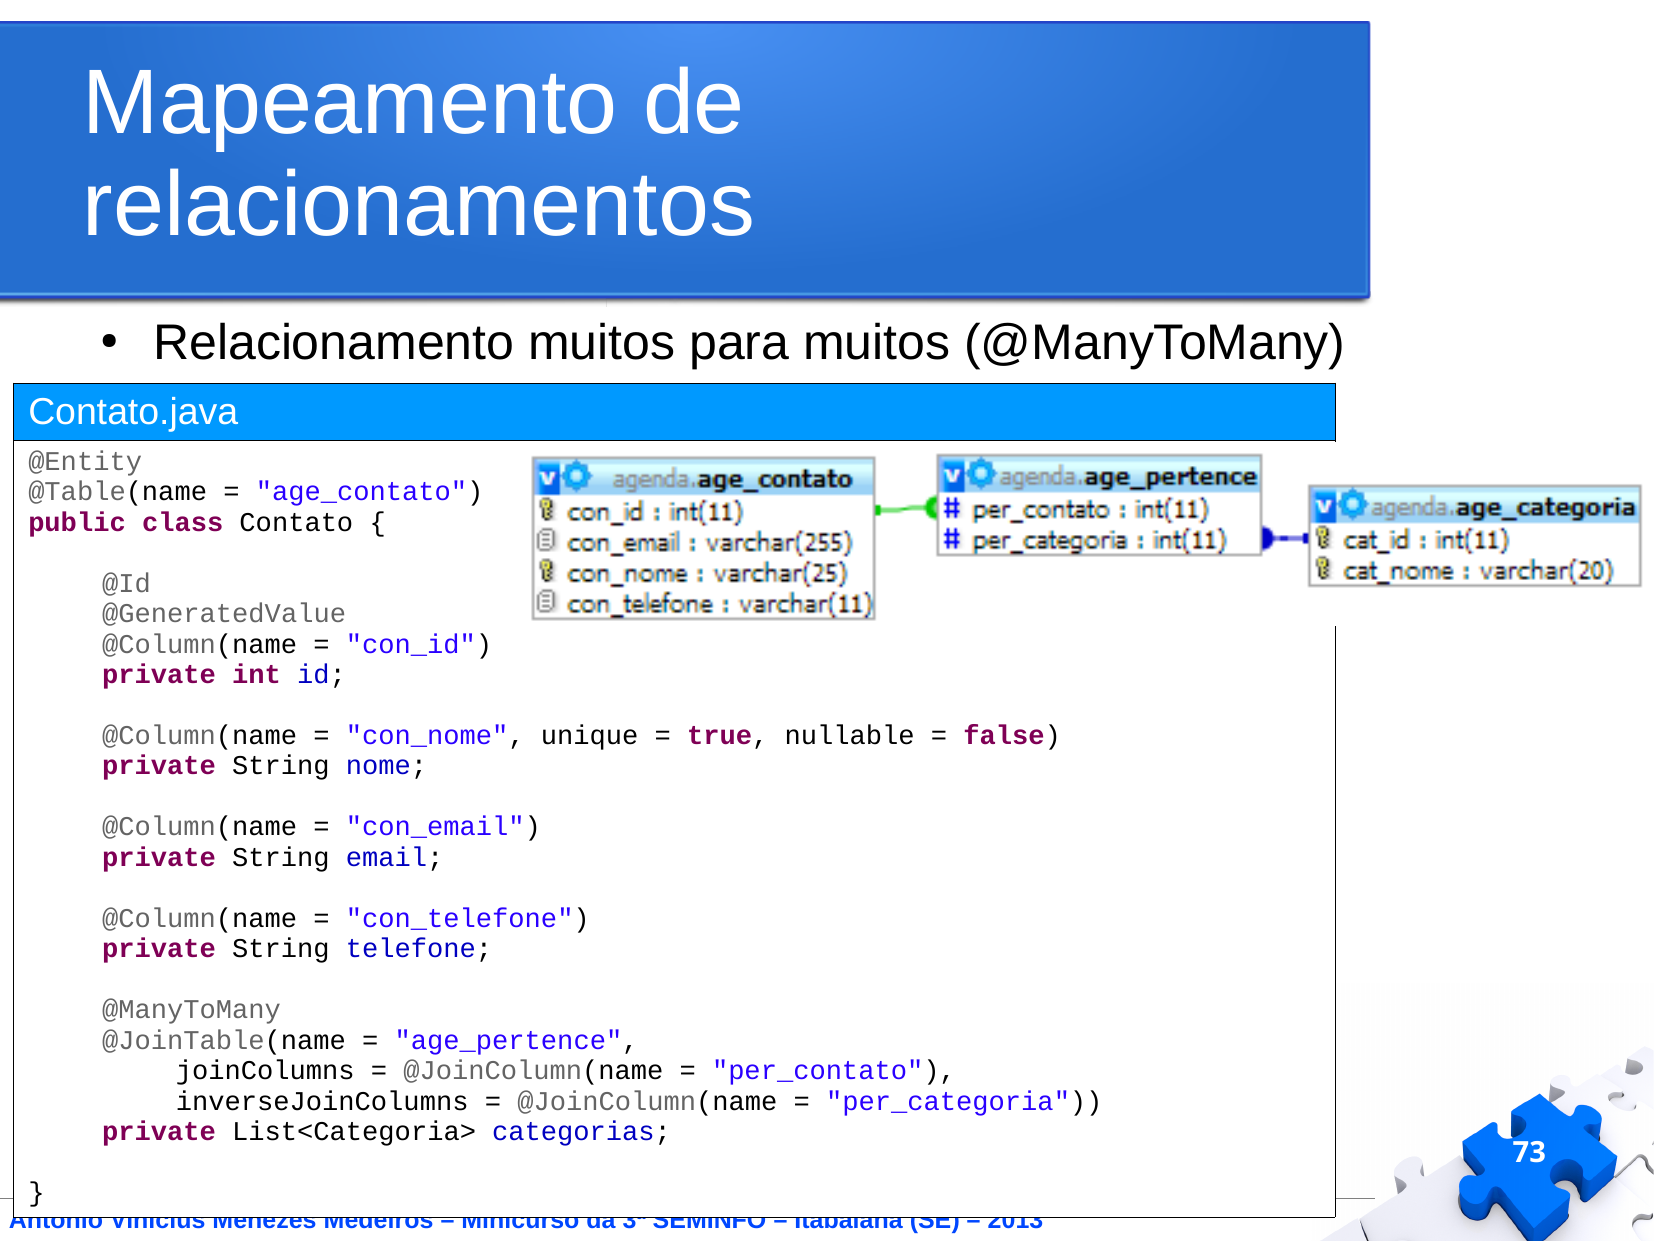

# Mapeamento de relacionamentos
Relacionamento muitos para muitos (@ManyToMany)
| Contato.java |
| --- |
| @Entity @Table(name = "age\_contato") public class Contato { @Id @GeneratedValue @Column(name = "con\_id") private int id; @Column(name = "con\_nome", unique = true, nullable = false) private String nome; @Column(name = "con\_email") private String email; @Column(name = "con\_telefone") private String telefone; @ManyToMany @JoinTable(name = "age\_pertence", joinColumns = @JoinColumn(name = "per\_contato"), inverseJoinColumns = @JoinColumn(name = "per\_categoria")) private List<Categoria> categorias; } |
73